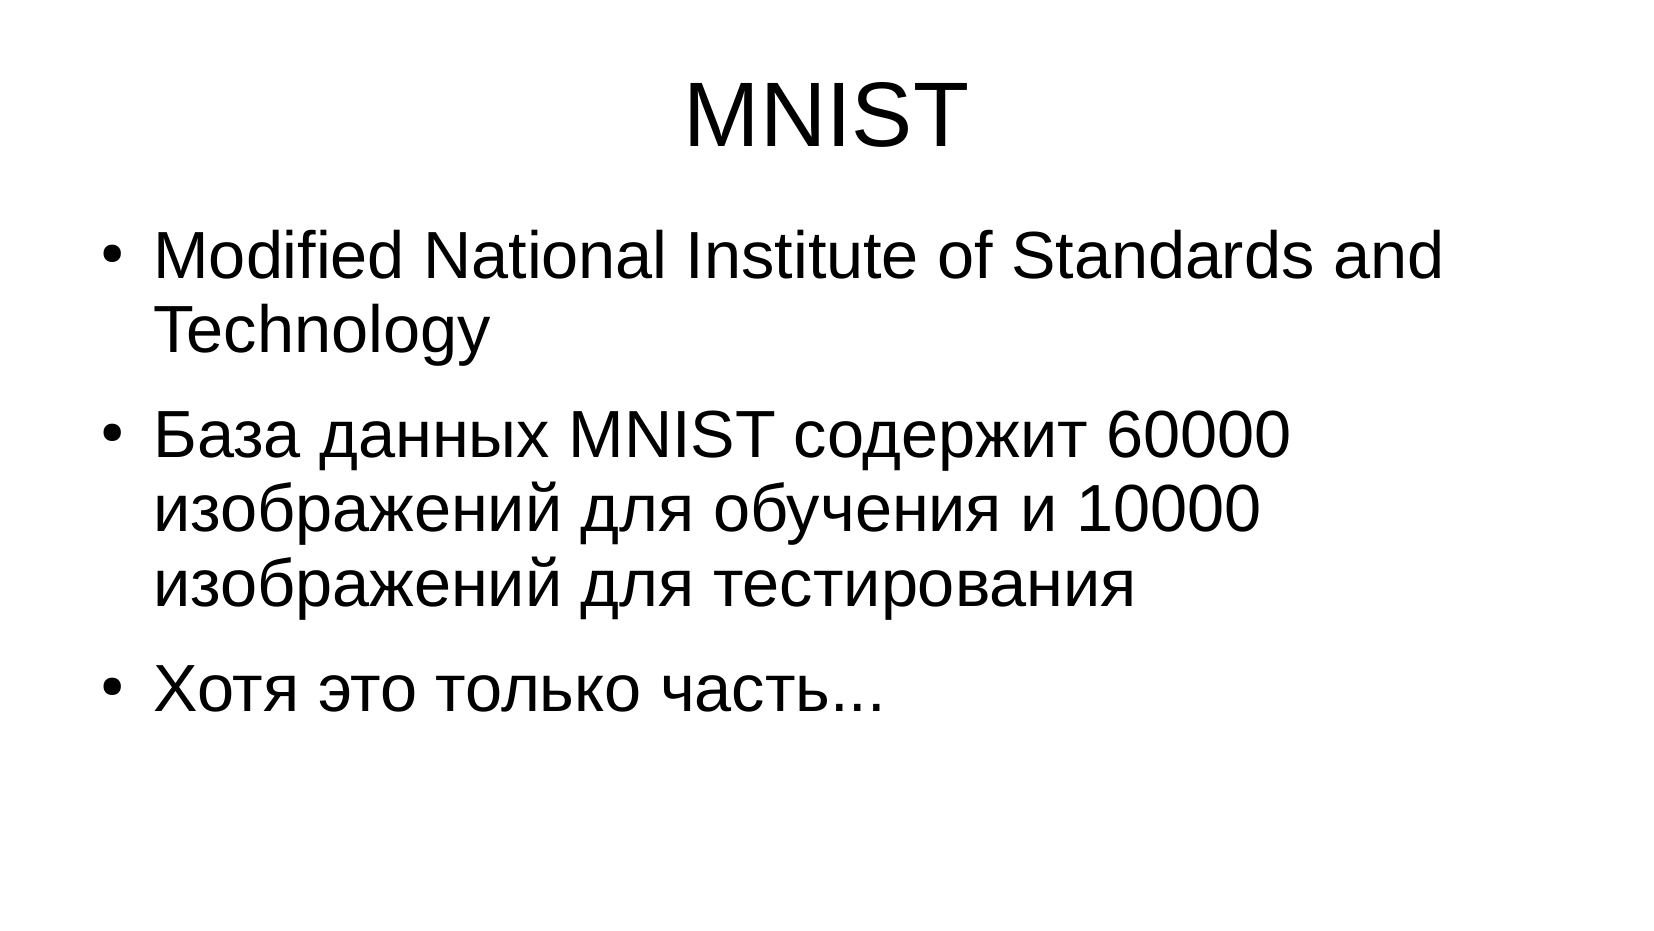

# MNIST
Modified National Institute of Standards and Technology
База данных MNIST содержит 60000 изображений для обучения и 10000 изображений для тестирования
Хотя это только часть...